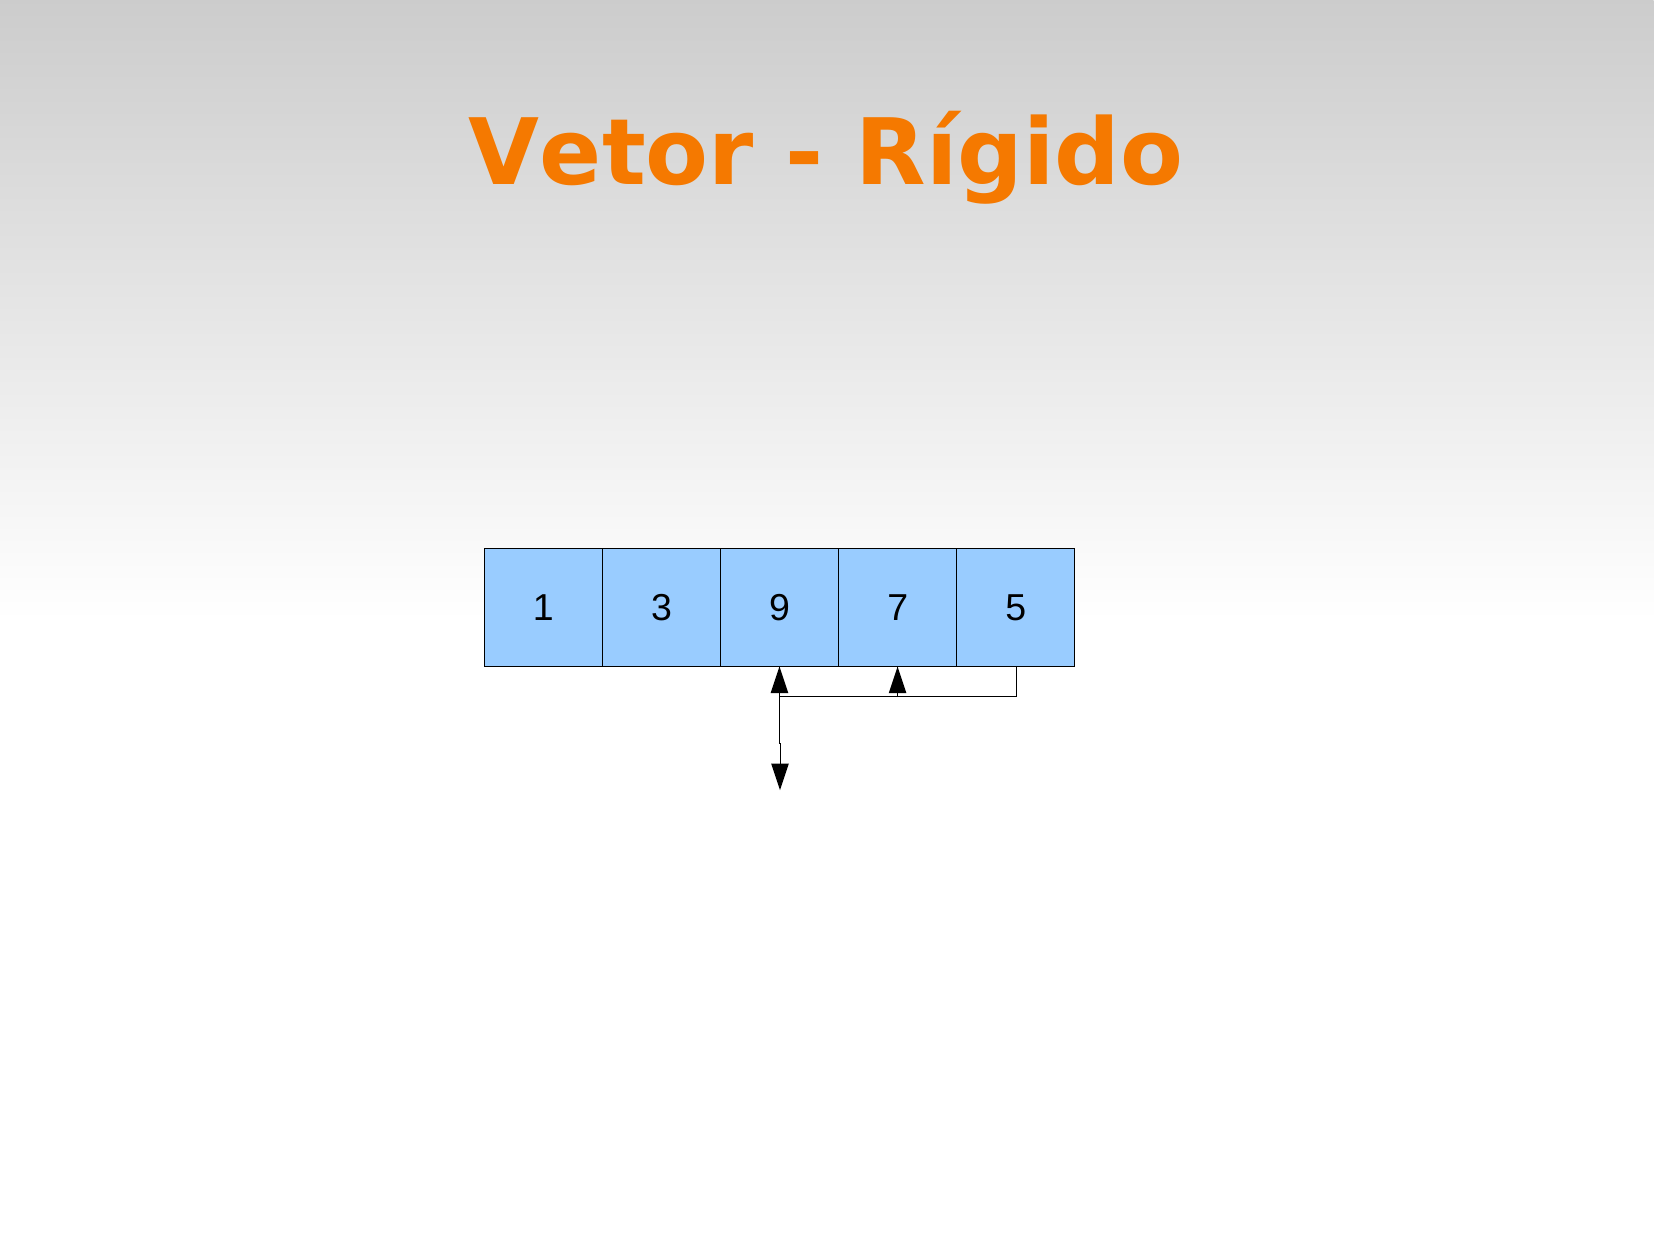

# Vetor - Rígido
1
3
9
7
5